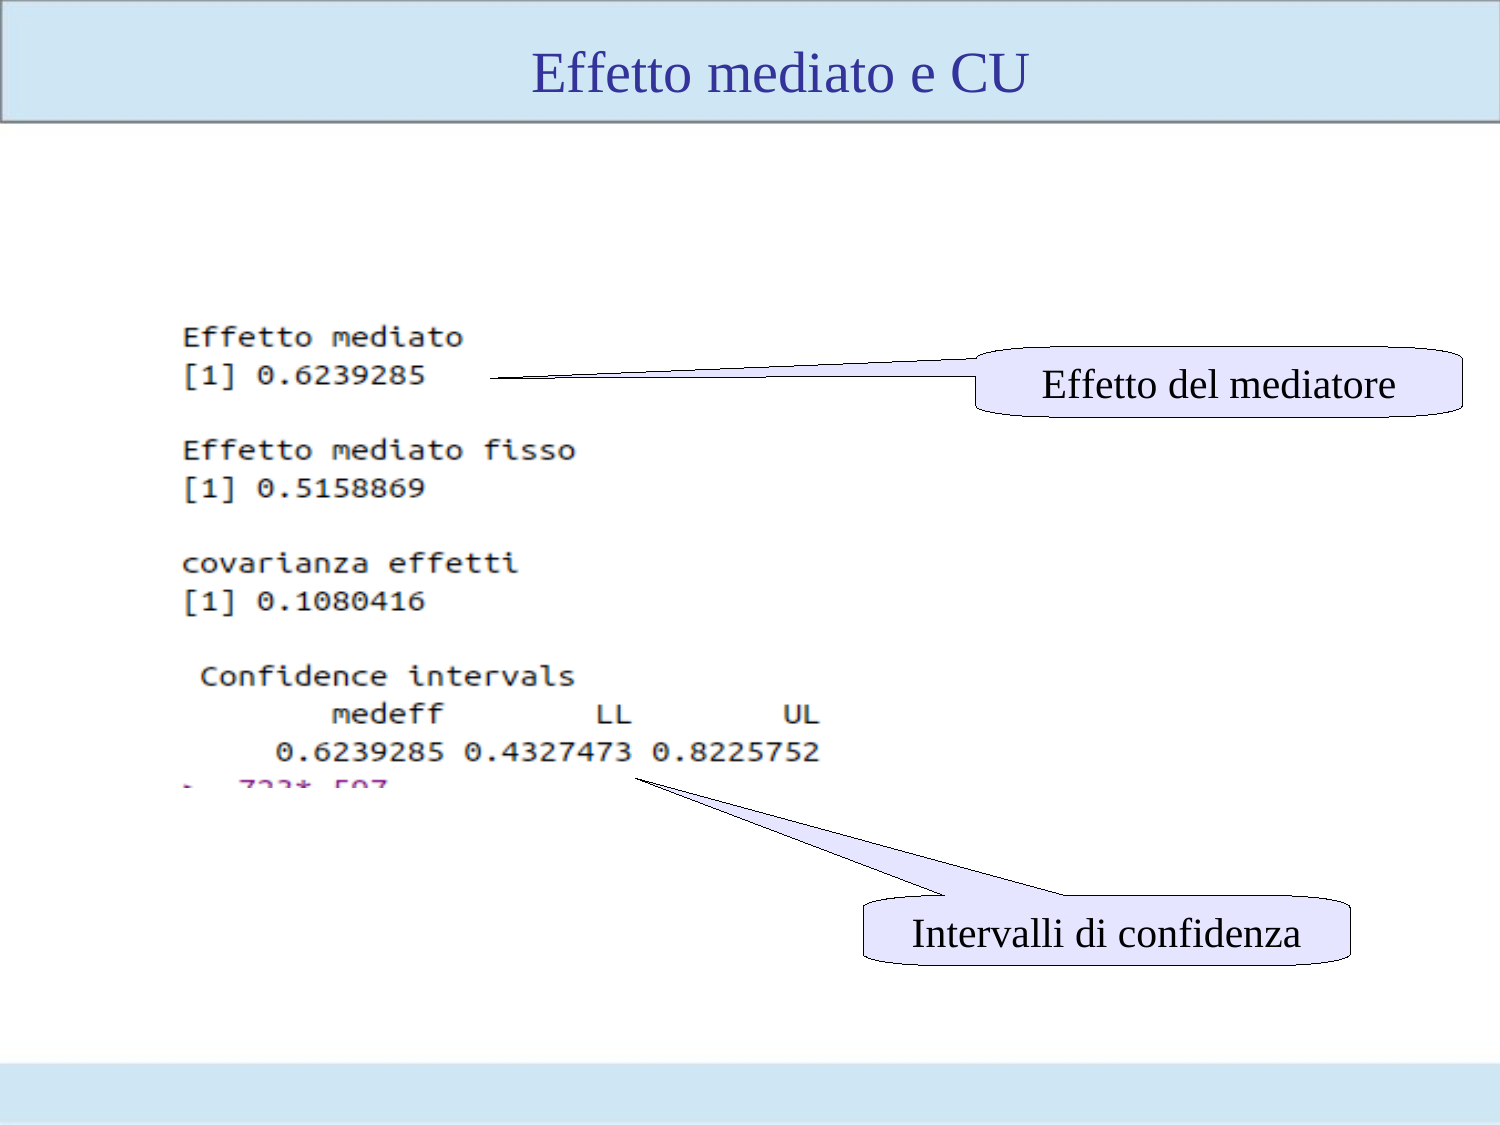

# Effetto mediato e CU
Effetto del mediatore
Intervalli di confidenza